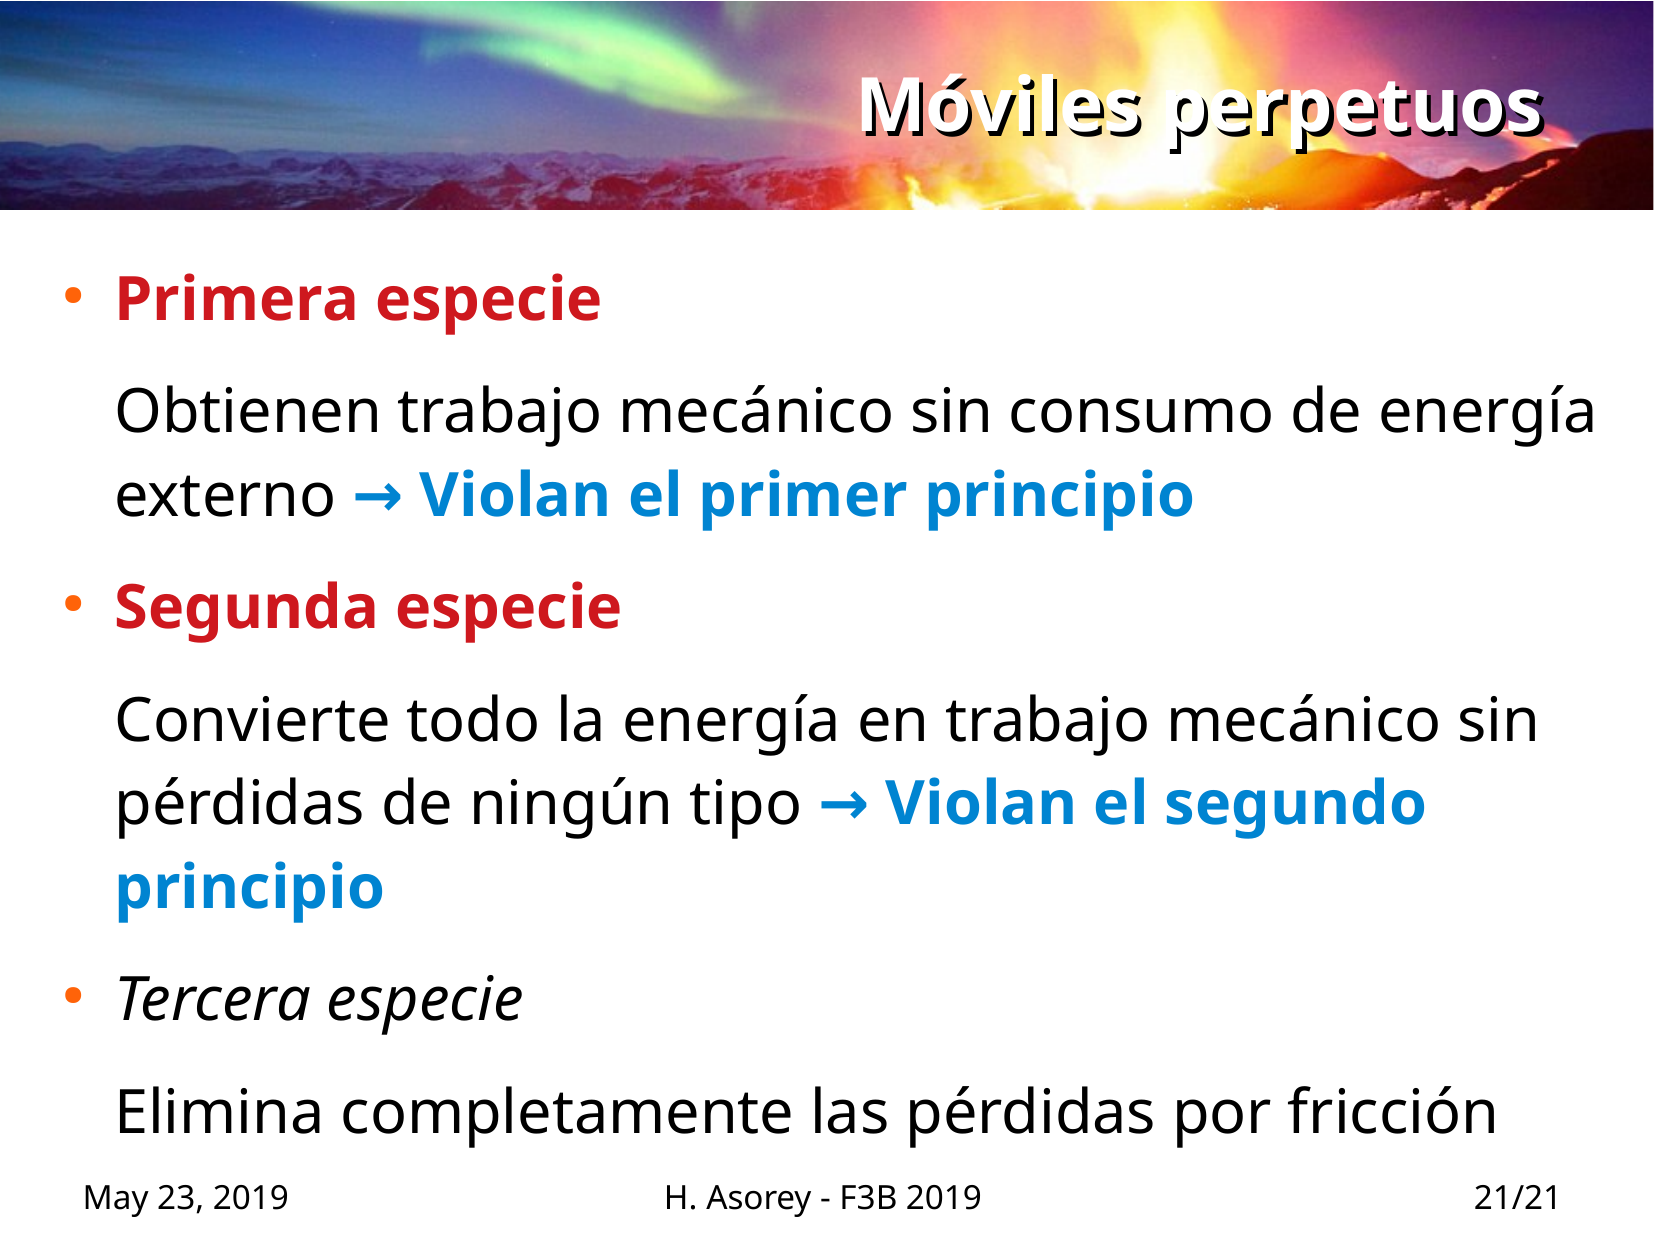

# Móviles perpetuos
Primera especie
Obtienen trabajo mecánico sin consumo de energía externo → Violan el primer principio
Segunda especie
Convierte todo la energía en trabajo mecánico sin pérdidas de ningún tipo → Violan el segundo principio
Tercera especie
Elimina completamente las pérdidas por fricción
May 23, 2019
H. Asorey - F3B 2019
21